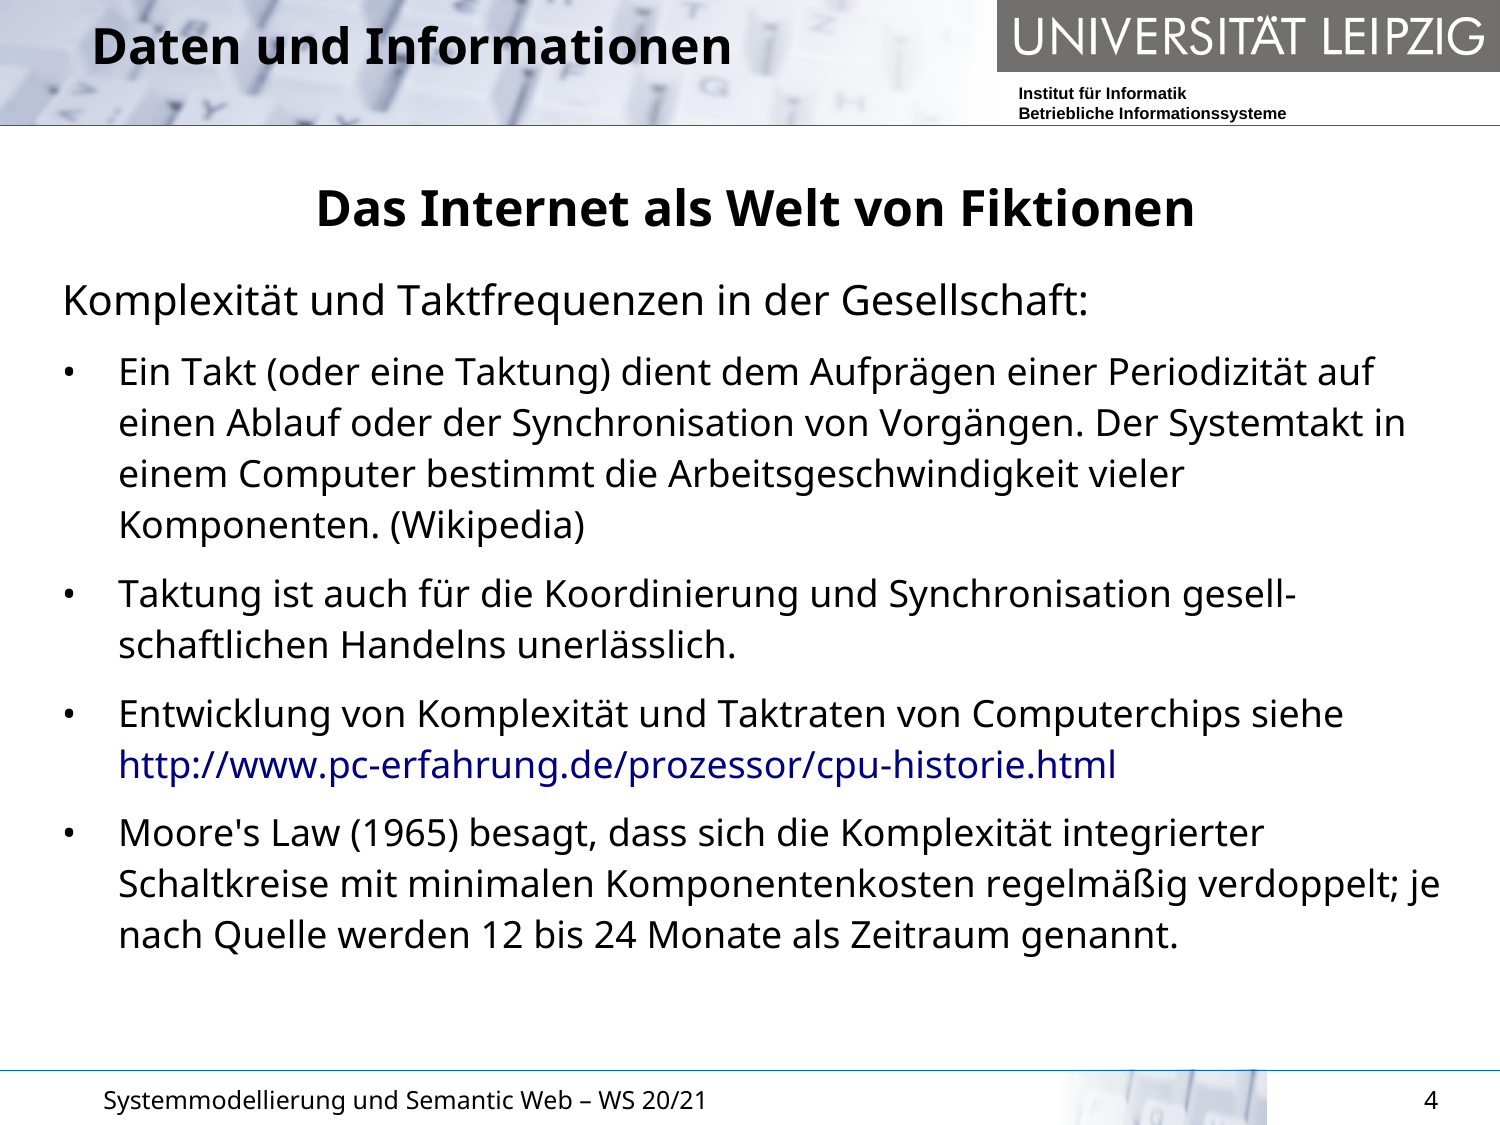

Daten und Informationen
# Das Internet als Welt von Fiktionen
Komplexität und Taktfrequenzen in der Gesellschaft:
Ein Takt (oder eine Taktung) dient dem Aufprägen einer Periodizität auf einen Ablauf oder der Synchronisation von Vorgängen. Der Systemtakt in einem Computer bestimmt die Arbeitsgeschwindigkeit vieler Komponenten. (Wikipedia)
Taktung ist auch für die Koordinierung und Synchronisation gesell-schaftlichen Handelns unerlässlich.
Entwicklung von Komplexität und Taktraten von Computerchips siehe http://www.pc-erfahrung.de/prozessor/cpu-historie.html
Moore's Law (1965) besagt, dass sich die Komplexität integrierter Schaltkreise mit minimalen Komponentenkosten regelmäßig verdoppelt; je nach Quelle werden 12 bis 24 Monate als Zeitraum genannt.
Systemmodellierung und Semantic Web – WS 20/21
4